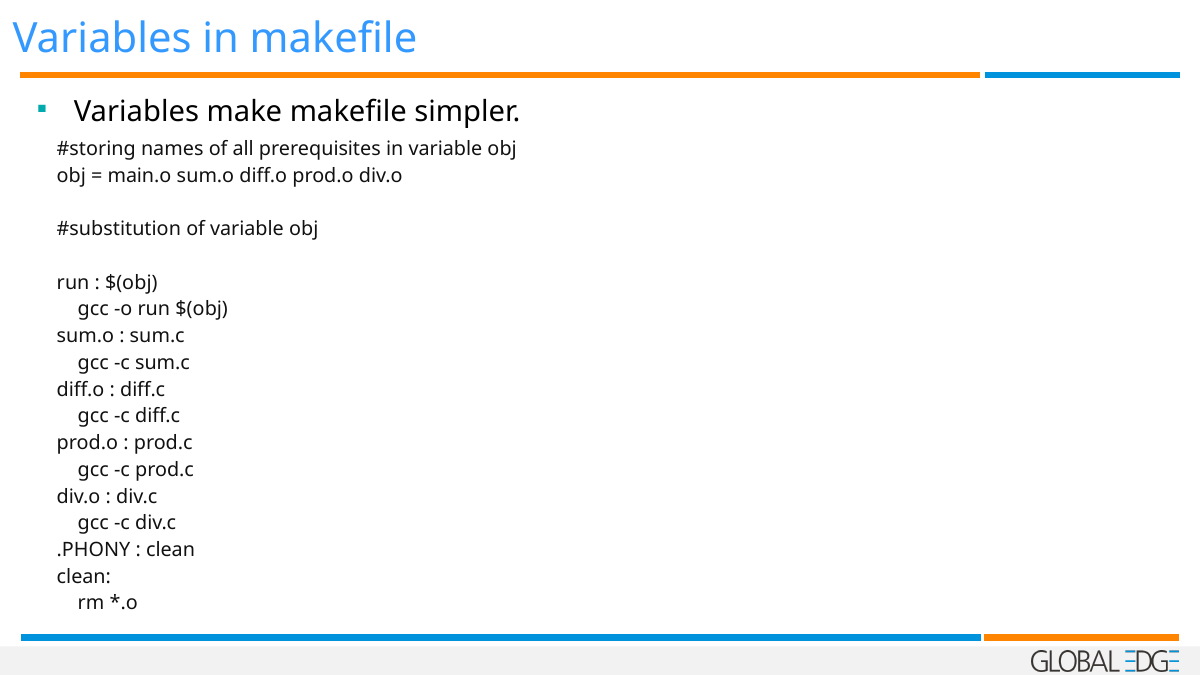

# Variables in makefile
Variables make makefile simpler.
#storing names of all prerequisites in variable obj
obj = main.o sum.o diff.o prod.o div.o
#substitution of variable obj
run : $(obj)
 gcc -o run $(obj)
sum.o : sum.c
 gcc -c sum.c
diff.o : diff.c
 gcc -c diff.c
prod.o : prod.c
 gcc -c prod.c
div.o : div.c
 gcc -c div.c
.PHONY : clean
clean:
 rm *.o